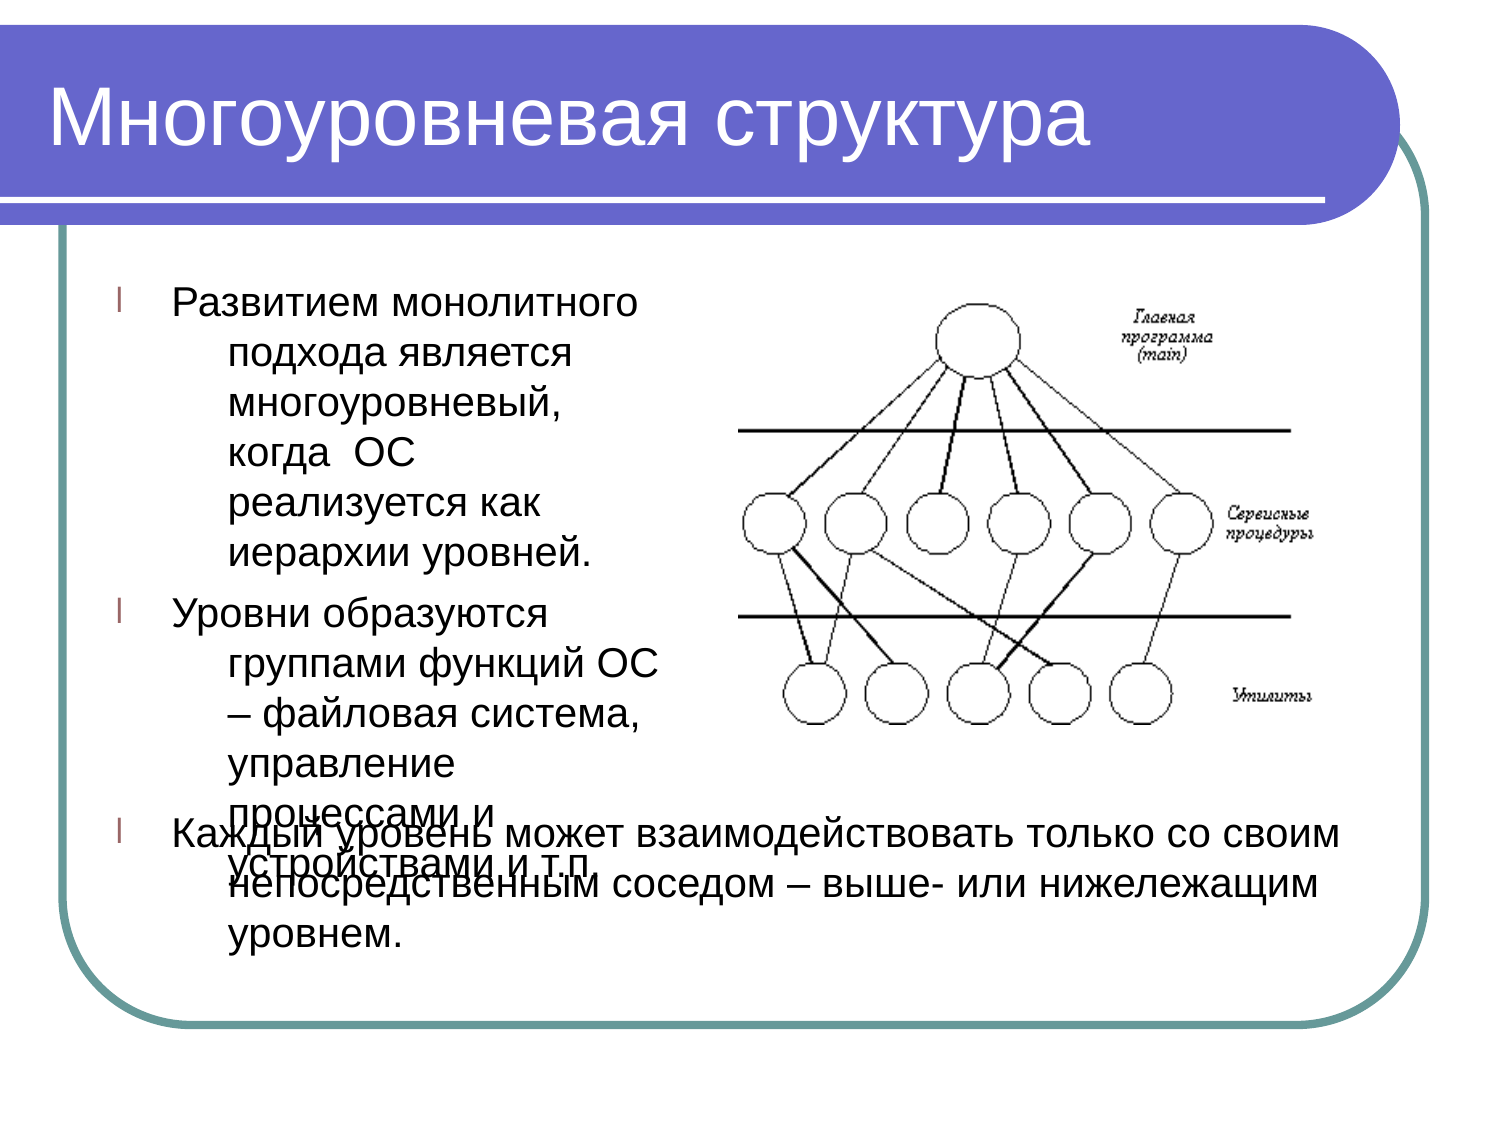

# Многоуровневая структура
Развитием монолитного подхода является многоуровневый, когда ОС реализуется как иерархии уровней.
Уровни образуются группами функций ОС – файловая система, управление процессами и устройствами и т.п.
Каждый уровень может взаимодействовать только со своим непосредственным соседом – выше- или нижележащим уровнем.